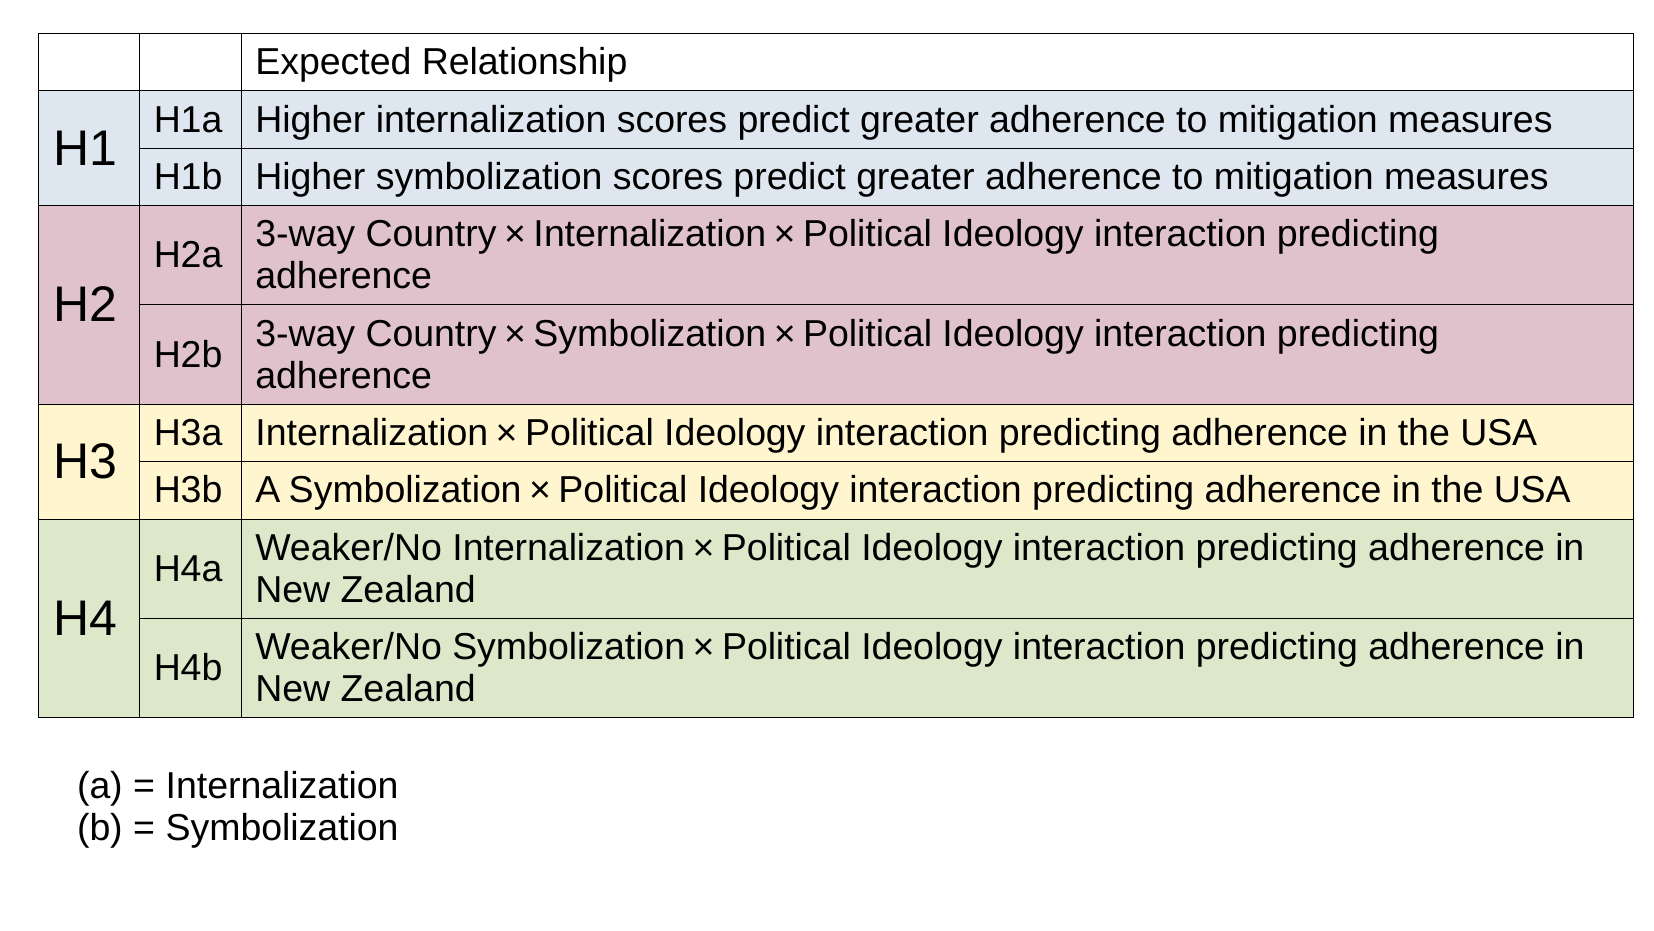

| | | Expected Relationship |
| --- | --- | --- |
| H1 | H1a | Higher internalization scores predict greater adherence to mitigation measures |
| | H1b | Higher symbolization scores predict greater adherence to mitigation measures |
| H2 | H2a | 3-way Country × Internalization × Political Ideology interaction predicting adherence |
| | H2b | 3-way Country × Symbolization × Political Ideology interaction predicting adherence |
| H3 | H3a | Internalization × Political Ideology interaction predicting adherence in the USA |
| | H3b | A Symbolization × Political Ideology interaction predicting adherence in the USA |
| H4 | H4a | Weaker/No Internalization × Political Ideology interaction predicting adherence in New Zealand |
| | H4b | Weaker/No Symbolization × Political Ideology interaction predicting adherence in New Zealand |
(a) = Internalization
(b) = Symbolization